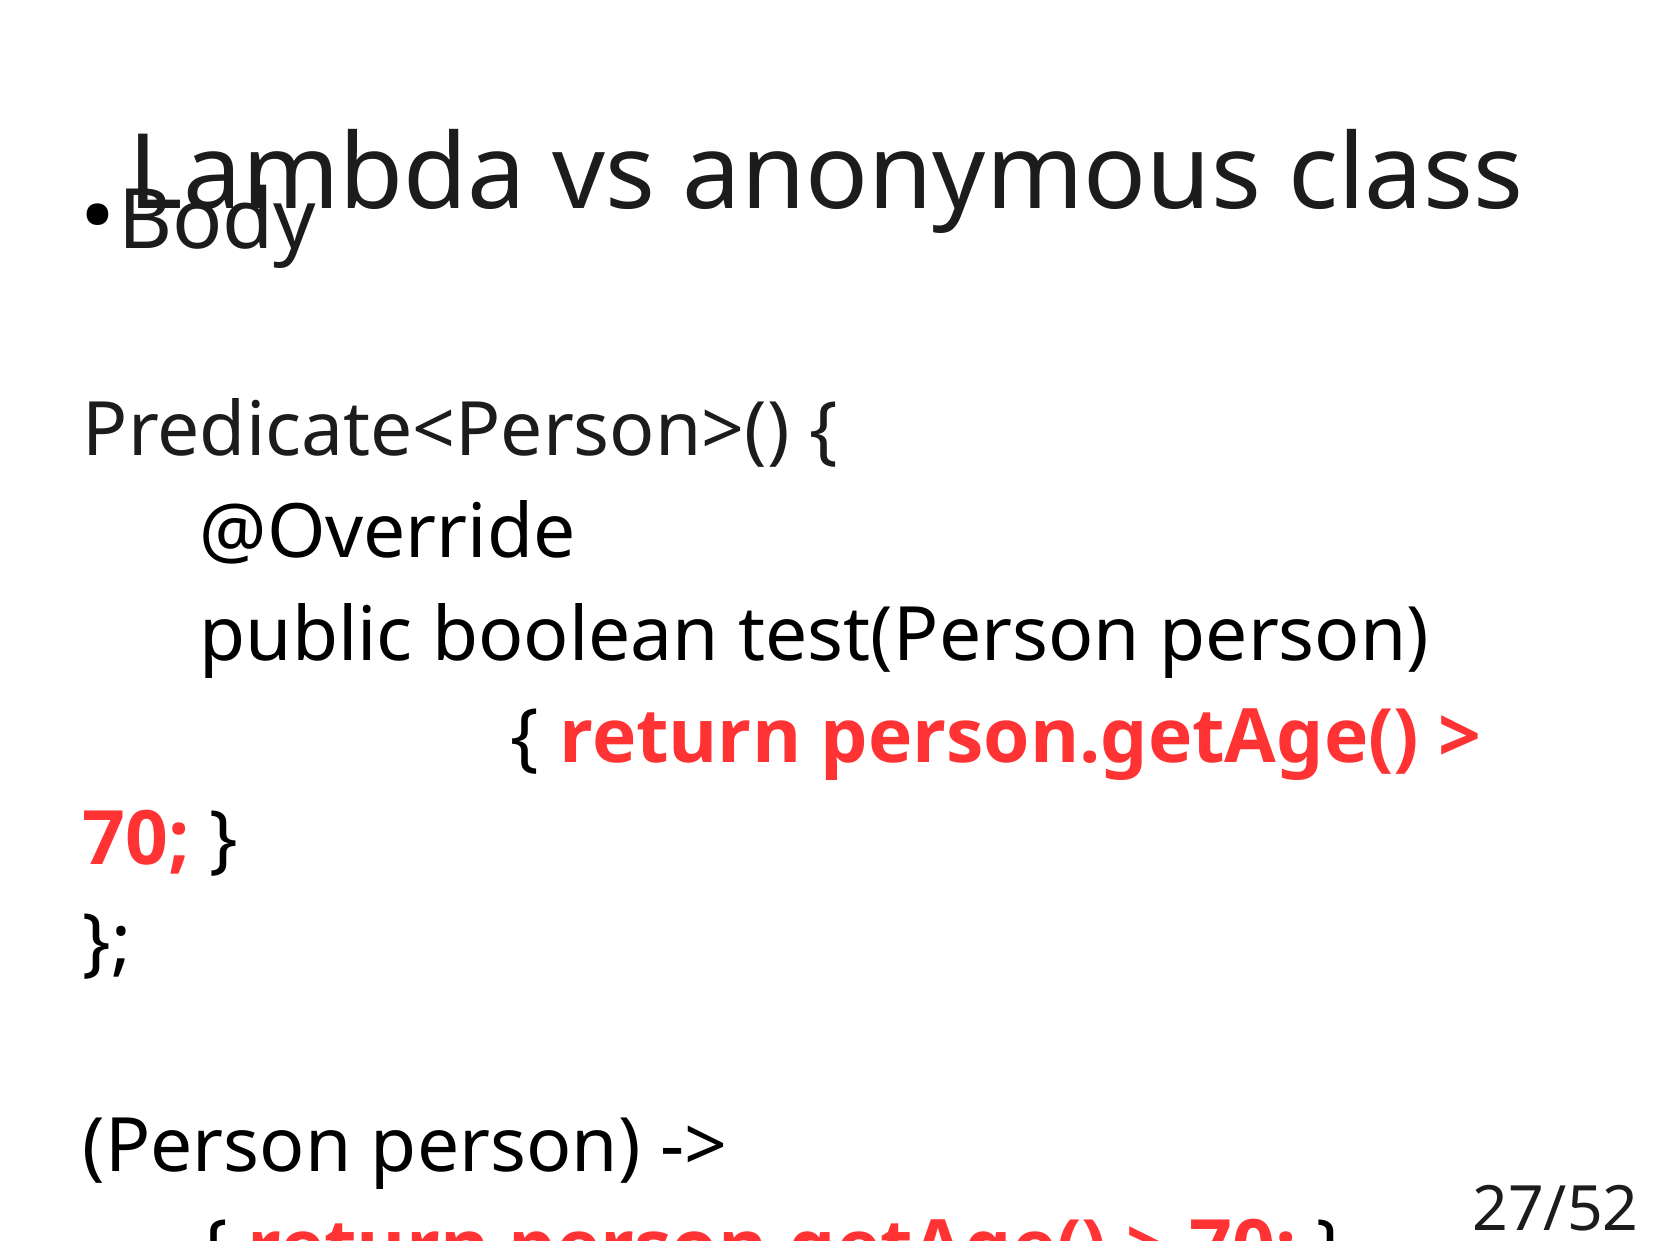

# Lambda vs anonymous class
Body
Predicate<Person>() {
 @Override
 public boolean test(Person person) 	 { return person.getAge() > 70; }
};
(Person person) ->
 { return person.getAge() > 70; }